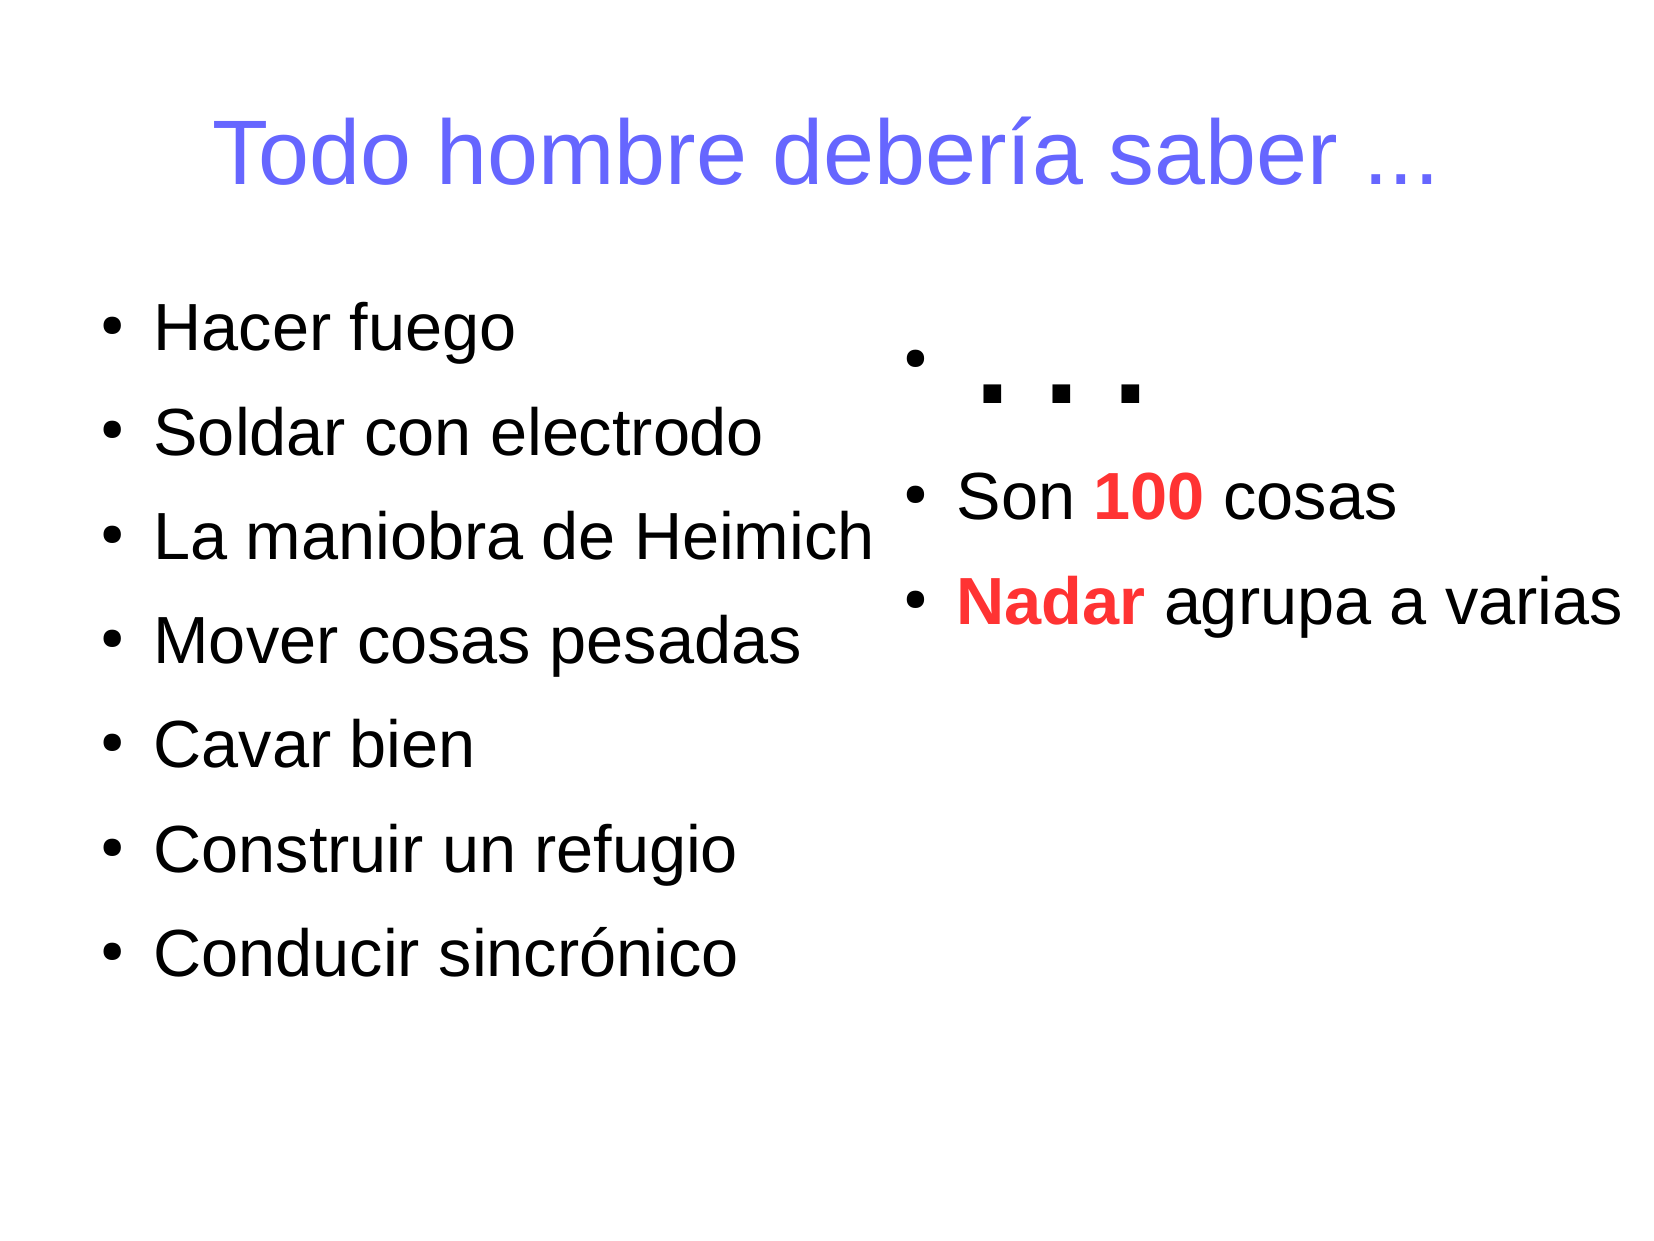

# Todo hombre debería saber ...
Hacer fuego
Soldar con electrodo
La maniobra de Heimich
Mover cosas pesadas
Cavar bien
Construir un refugio
Conducir sincrónico
 . . .
Son 100 cosas
Nadar agrupa a varias